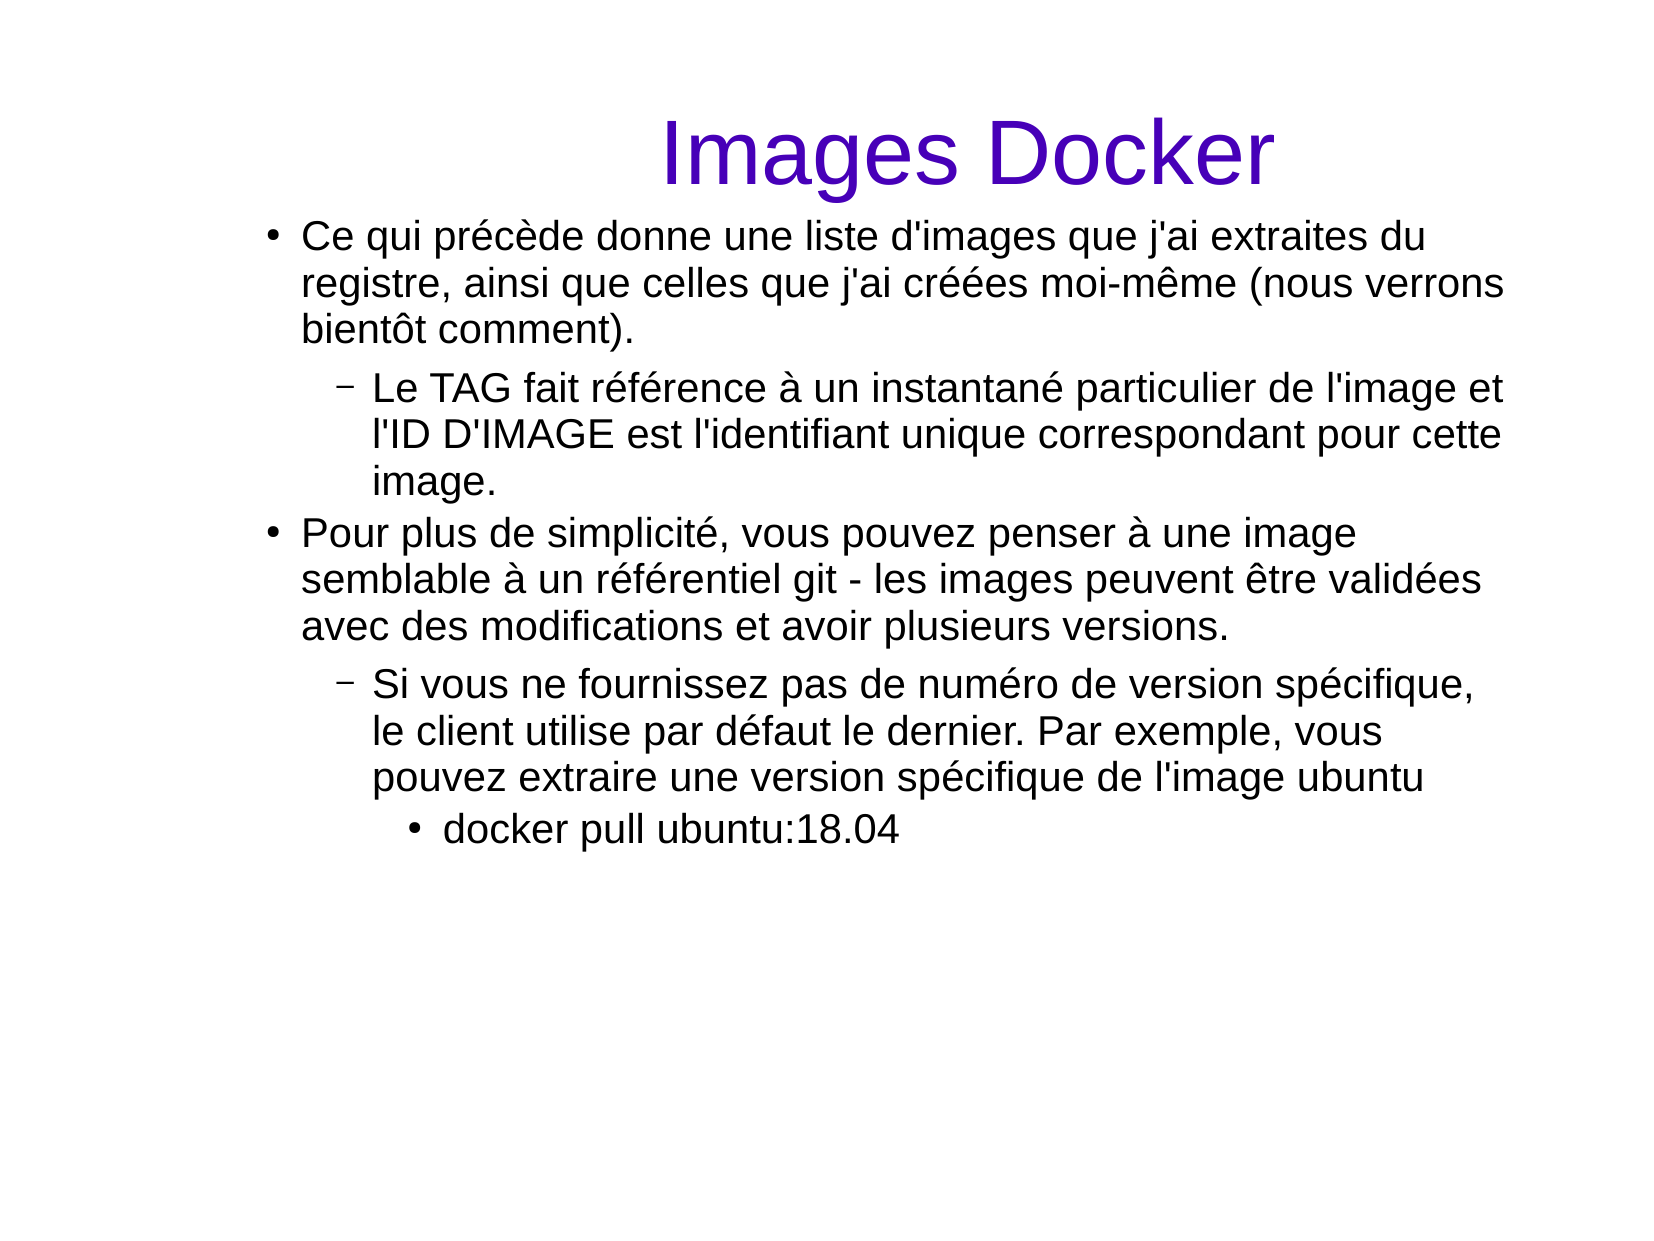

# Images Docker
Ce qui précède donne une liste d'images que j'ai extraites du registre, ainsi que celles que j'ai créées moi-même (nous verrons bientôt comment).
Le TAG fait référence à un instantané particulier de l'image et l'ID D'IMAGE est l'identifiant unique correspondant pour cette image.
Pour plus de simplicité, vous pouvez penser à une image semblable à un référentiel git - les images peuvent être validées avec des modifications et avoir plusieurs versions.
Si vous ne fournissez pas de numéro de version spécifique, le client utilise par défaut le dernier. Par exemple, vous pouvez extraire une version spécifique de l'image ubuntu
docker pull ubuntu:18.04